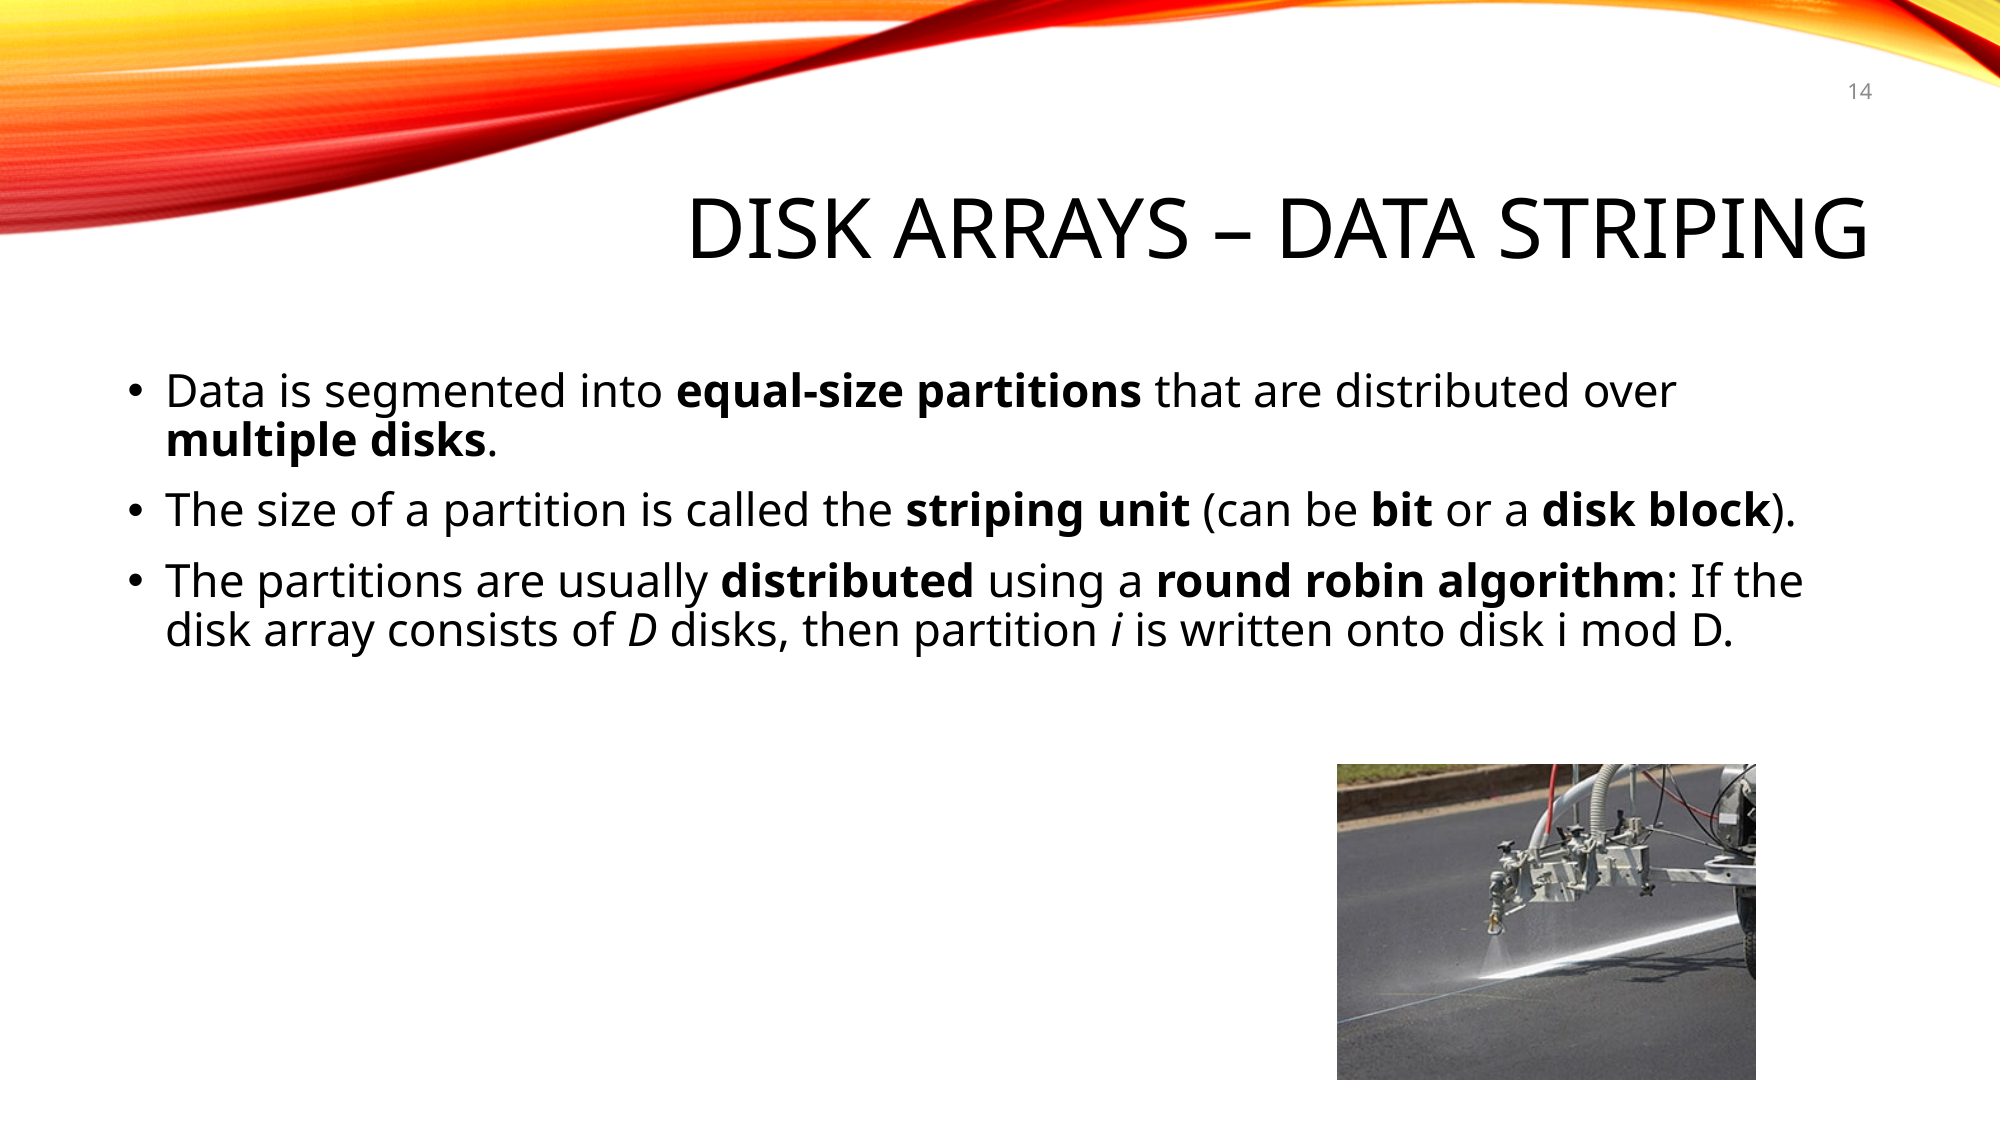

# Disk arrays – data striping
Data is segmented into equal-size partitions that are distributed over multiple disks.
The size of a partition is called the striping unit (can be bit or a disk block).
The partitions are usually distributed using a round robin algorithm: If the disk array consists of D disks, then partition i is written onto disk i mod D.